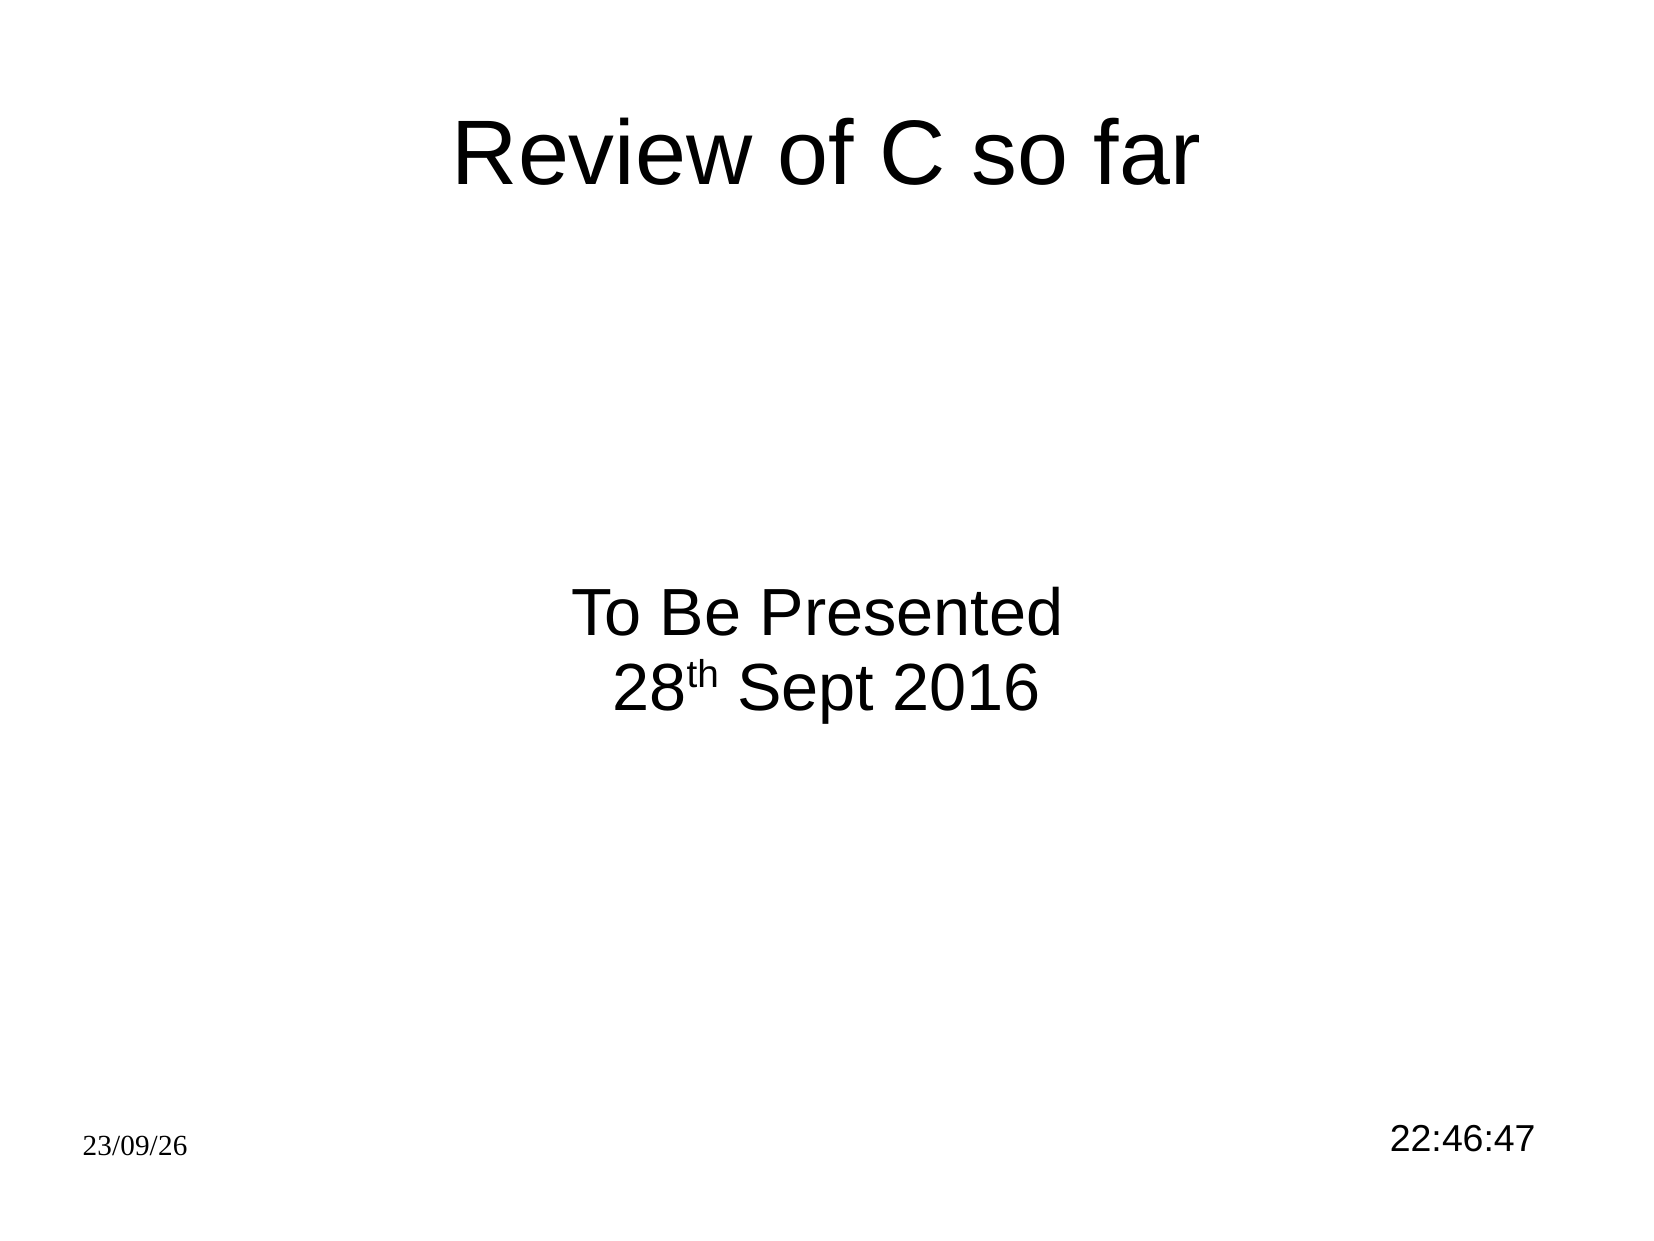

# Review of C so far
To Be Presented
28th Sept 2016
02:36:11